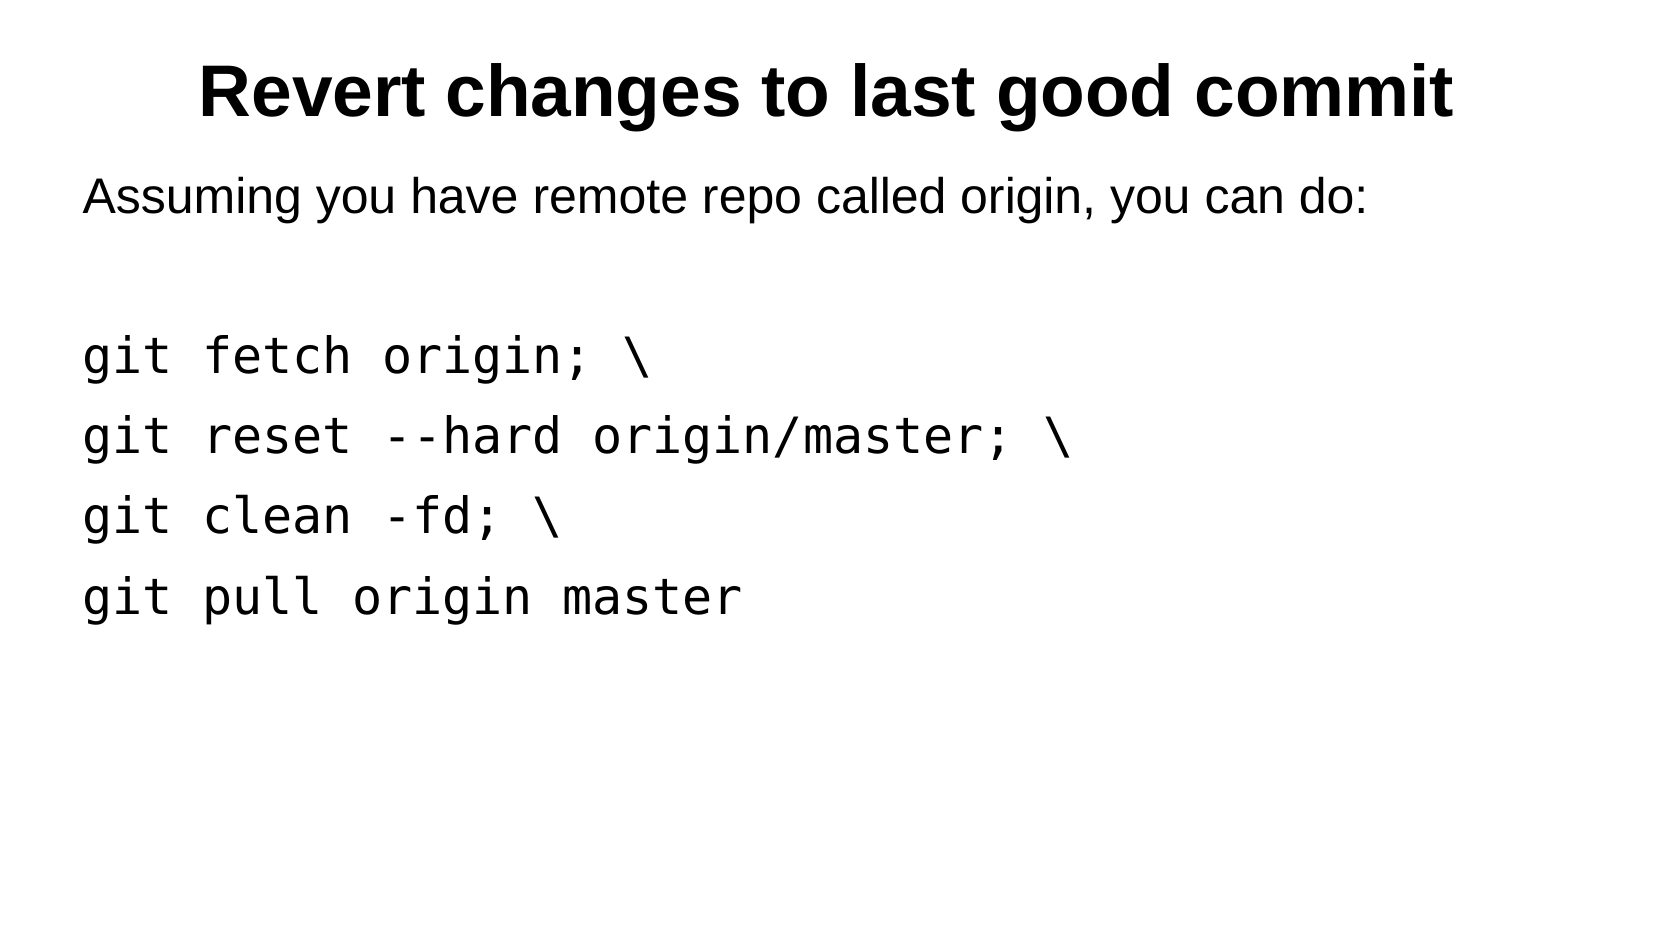

# Revert changes to last good commit
Assuming you have remote repo called origin, you can do:
git fetch origin; \
git reset --hard origin/master; \
git clean -fd; \
git pull origin master